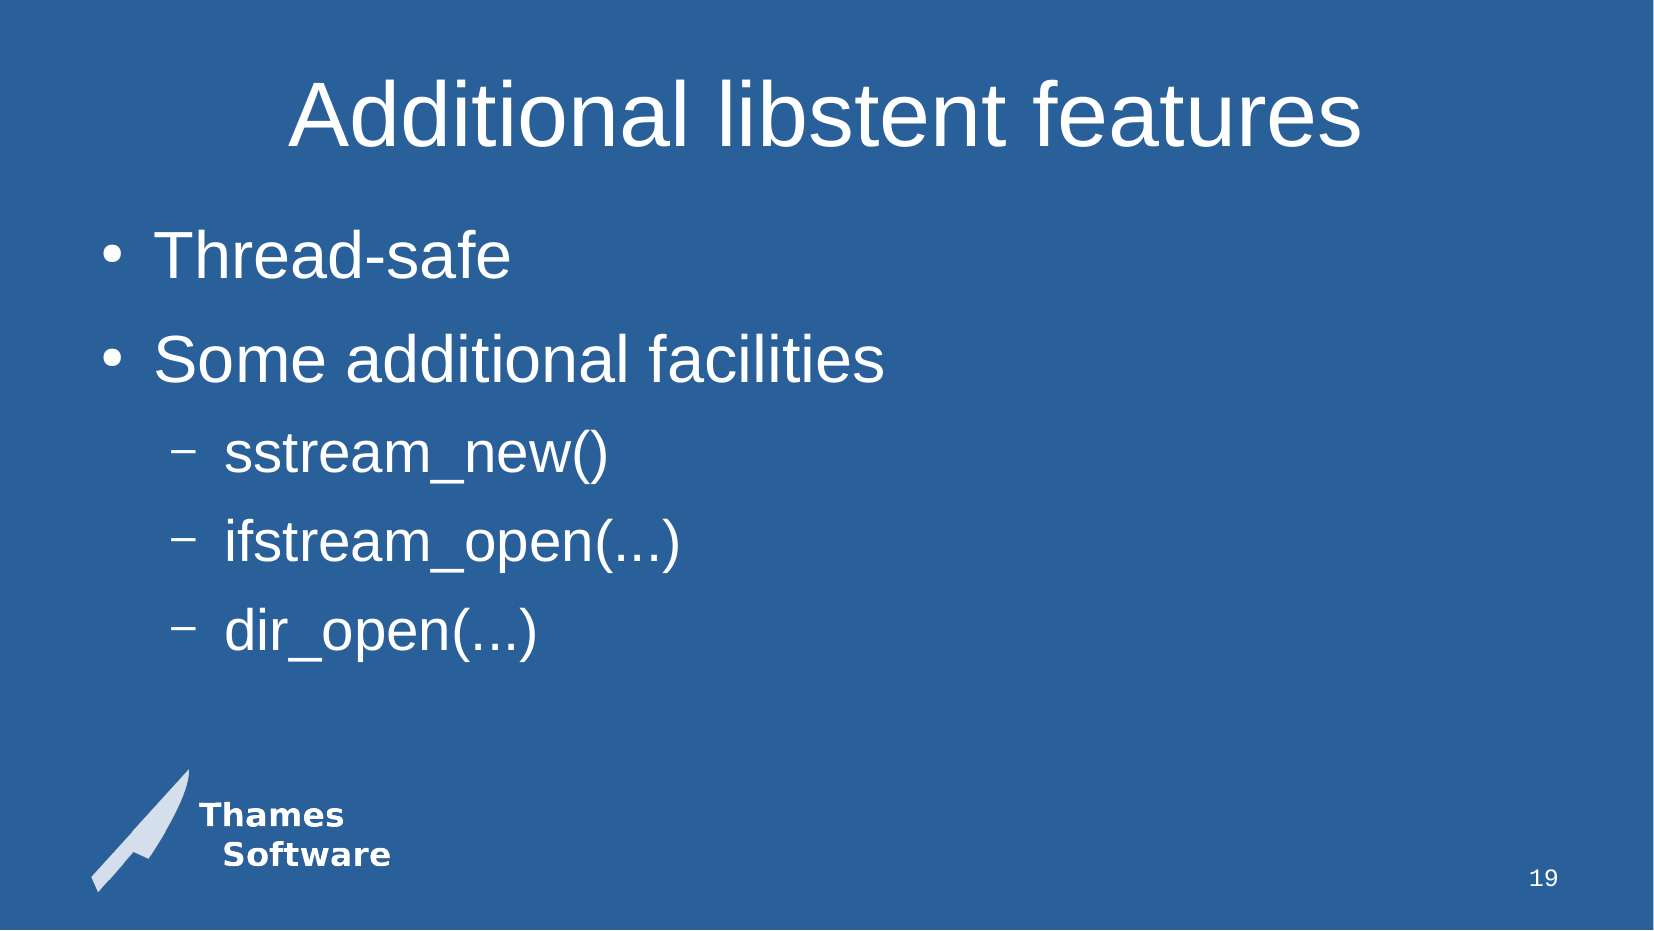

# Additional libstent features
Thread-safe
Some additional facilities
sstream_new()
ifstream_open(...)
dir_open(...)